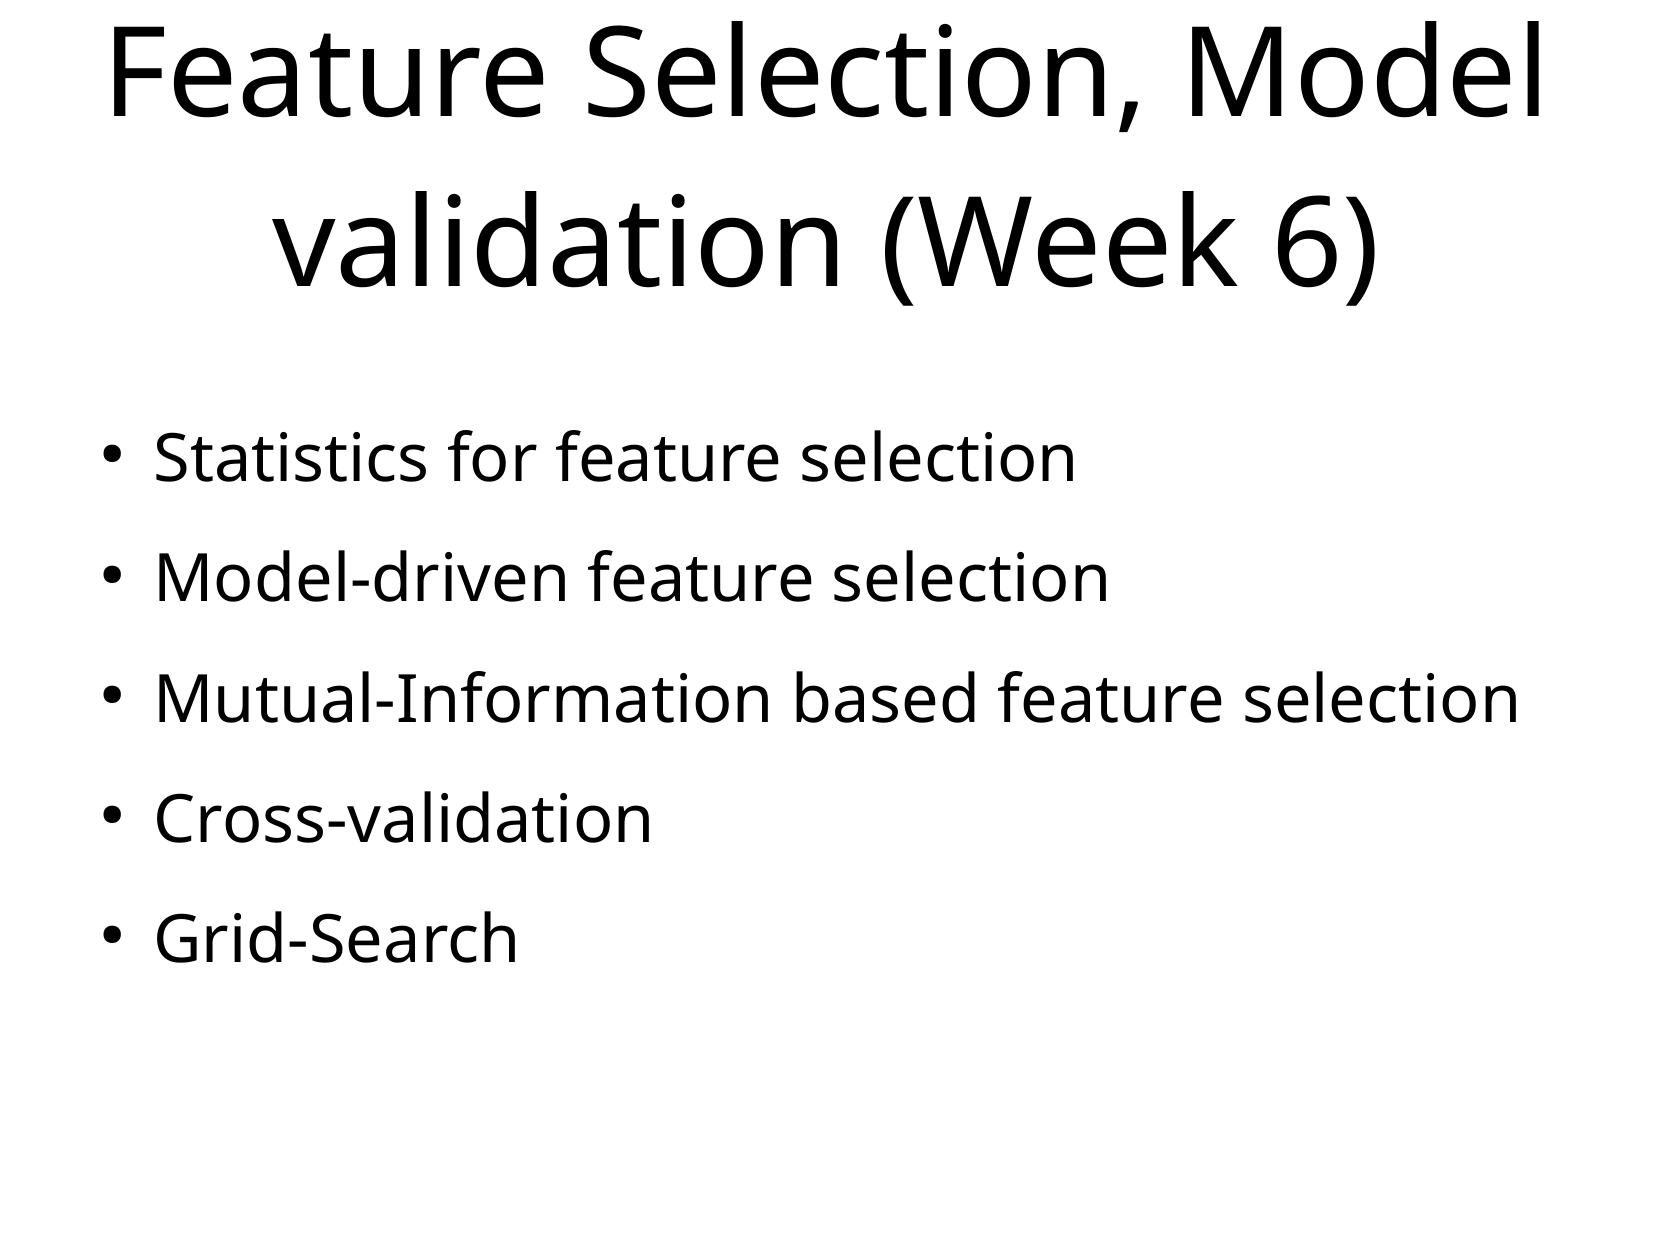

# Feature Selection, Model validation (Week 6)
Statistics for feature selection
Model-driven feature selection
Mutual-Information based feature selection
Cross-validation
Grid-Search